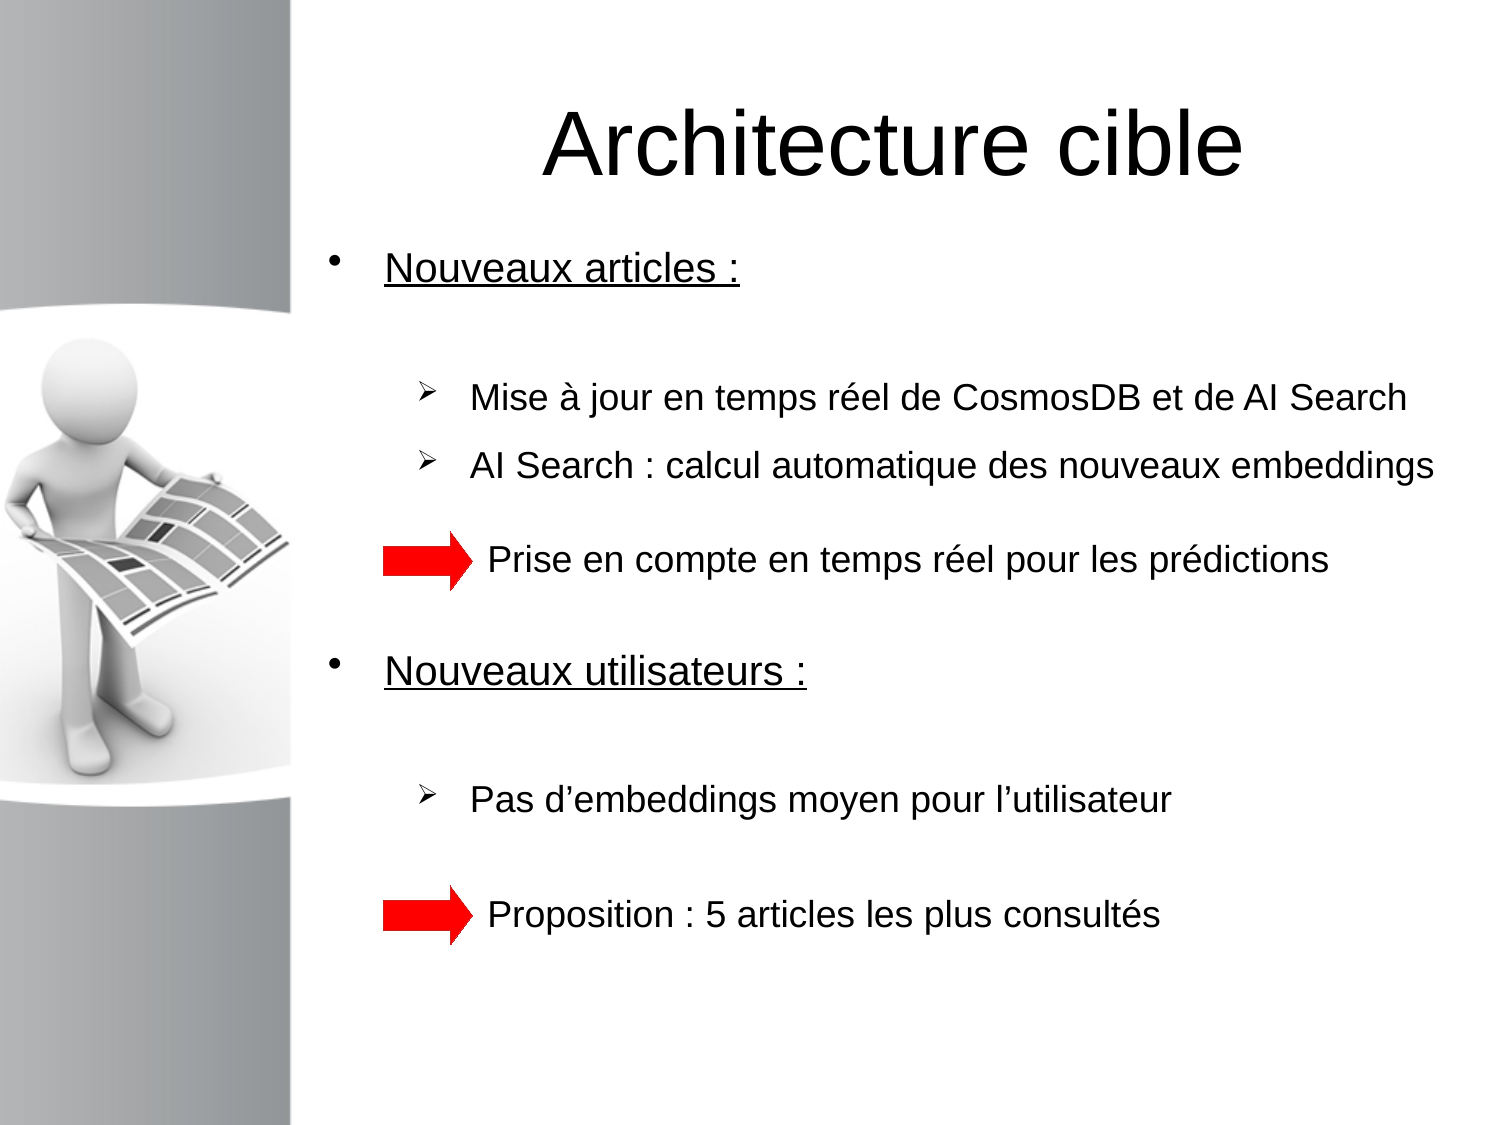

# Architecture cible
Nouveaux articles :
Mise à jour en temps réel de CosmosDB et de AI Search
AI Search : calcul automatique des nouveaux embeddings
Nouveaux utilisateurs :
Pas d’embeddings moyen pour l’utilisateur
Prise en compte en temps réel pour les prédictions
Proposition : 5 articles les plus consultés